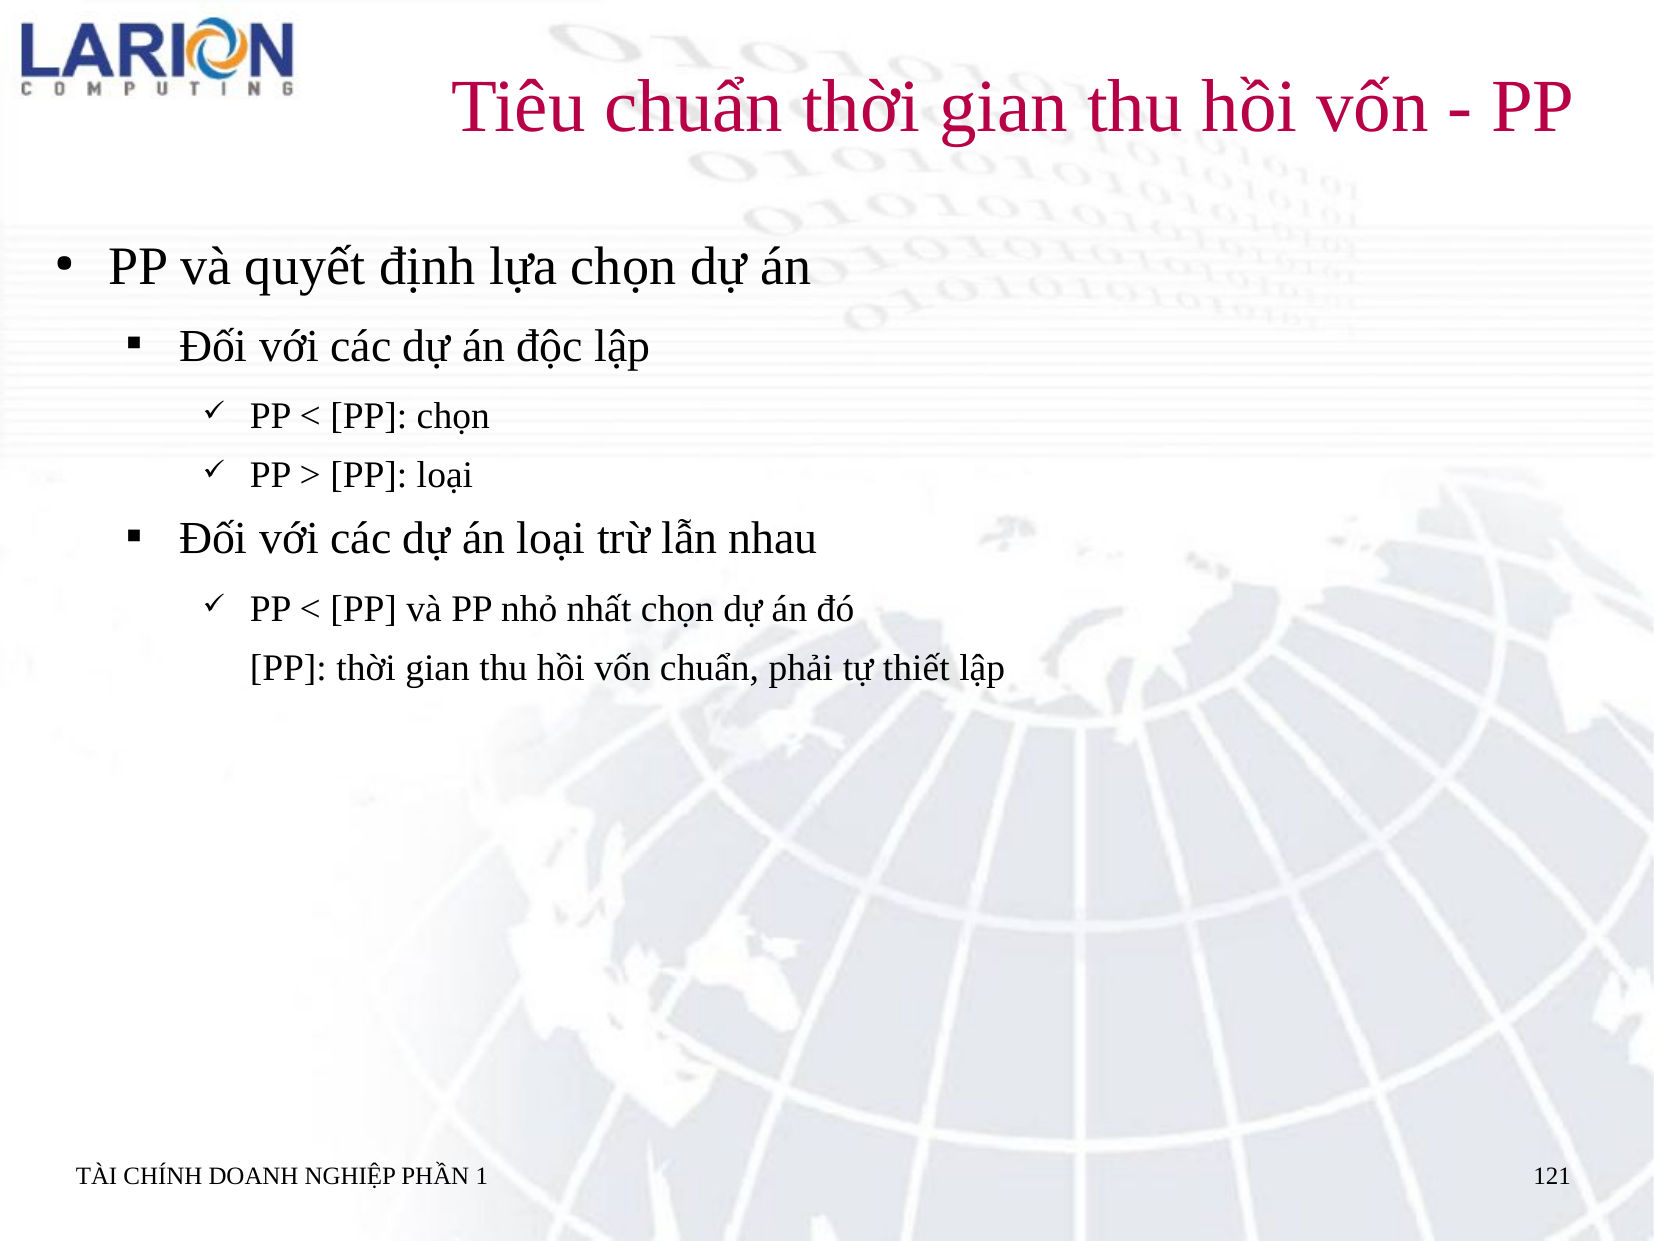

# Tiêu chuẩn thời gian thu hồi vốn - PP
PP và quyết định lựa chọn dự án
Đối với các dự án độc lập
PP < [PP]: chọn
PP > [PP]: loại
Đối với các dự án loại trừ lẫn nhau
PP < [PP] và PP nhỏ nhất chọn dự án đó
[PP]: thời gian thu hồi vốn chuẩn, phải tự thiết lập
TÀI CHÍNH DOANH NGHIỆP PHẦN 1
121